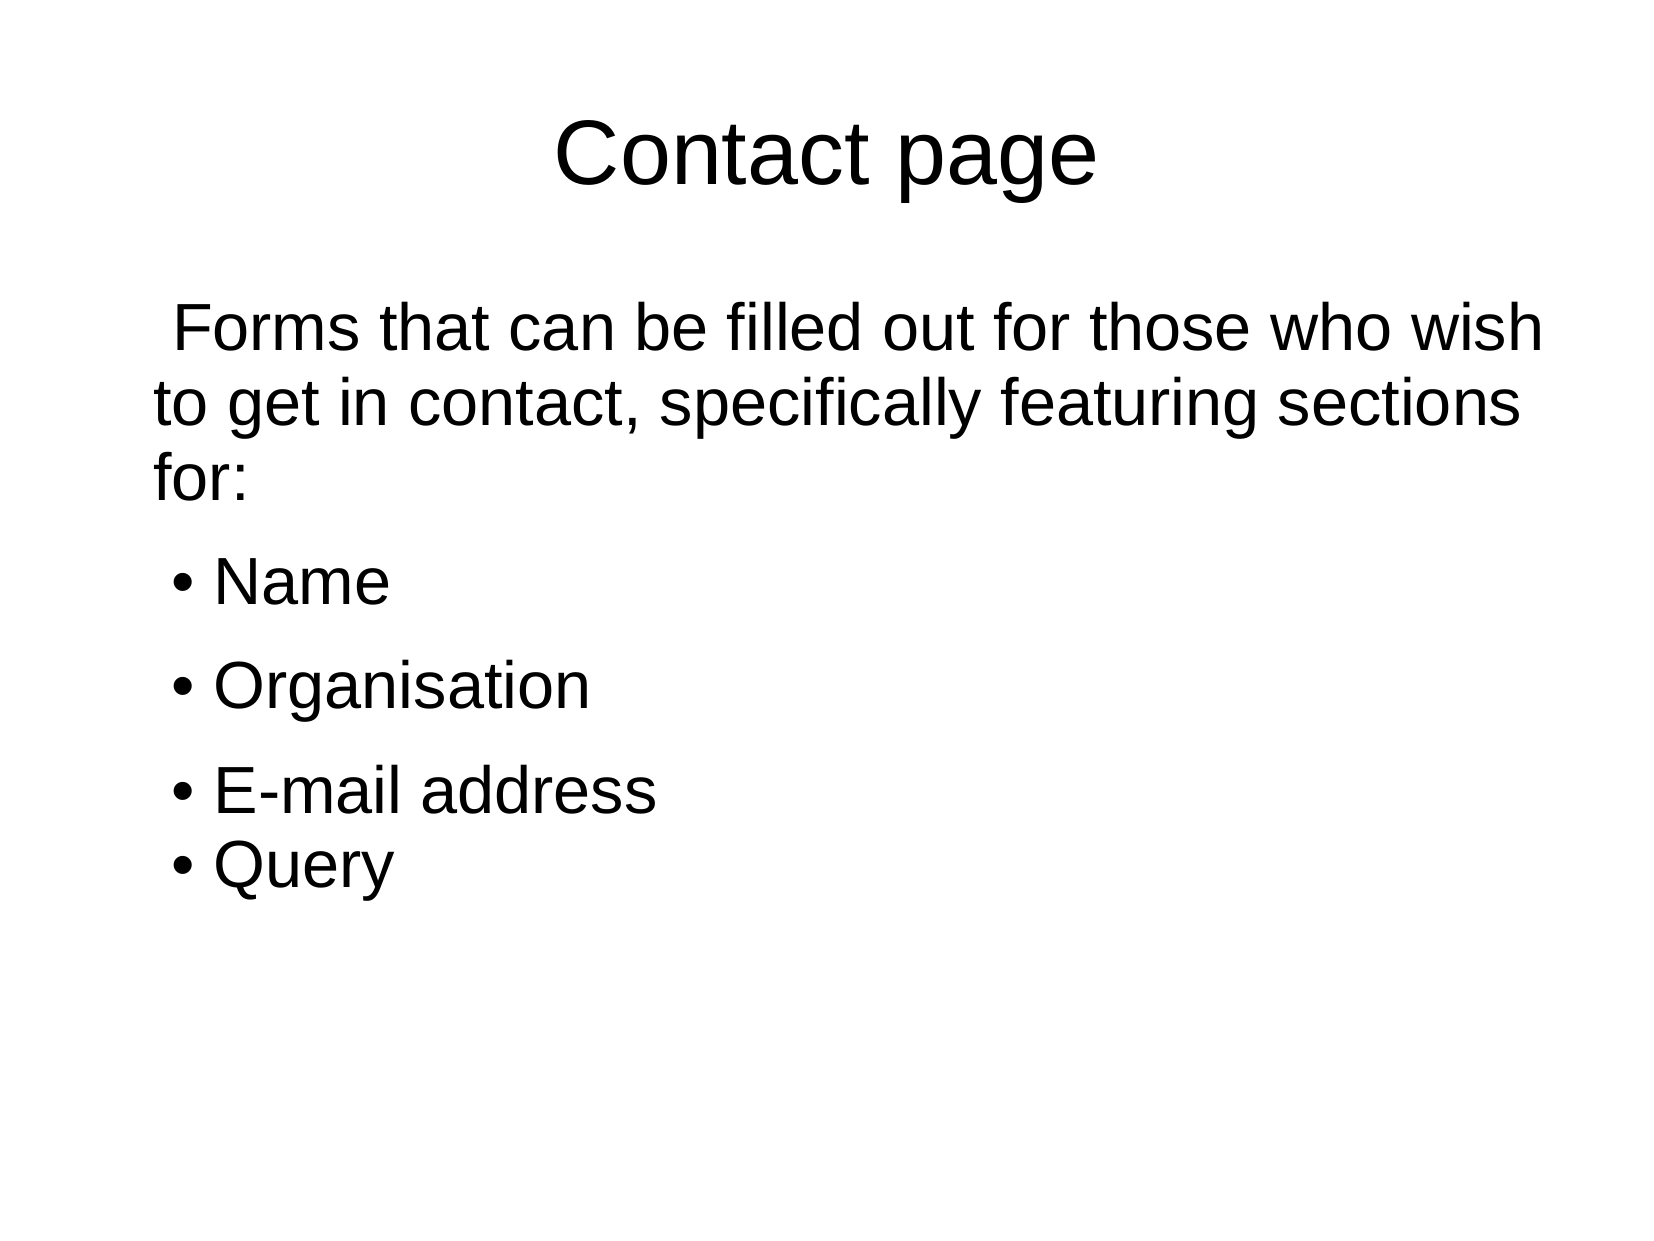

# Contact page
 Forms that can be filled out for those who wish to get in contact, specifically featuring sections for:
 • Name
 • Organisation
 • E-mail address
 • Query